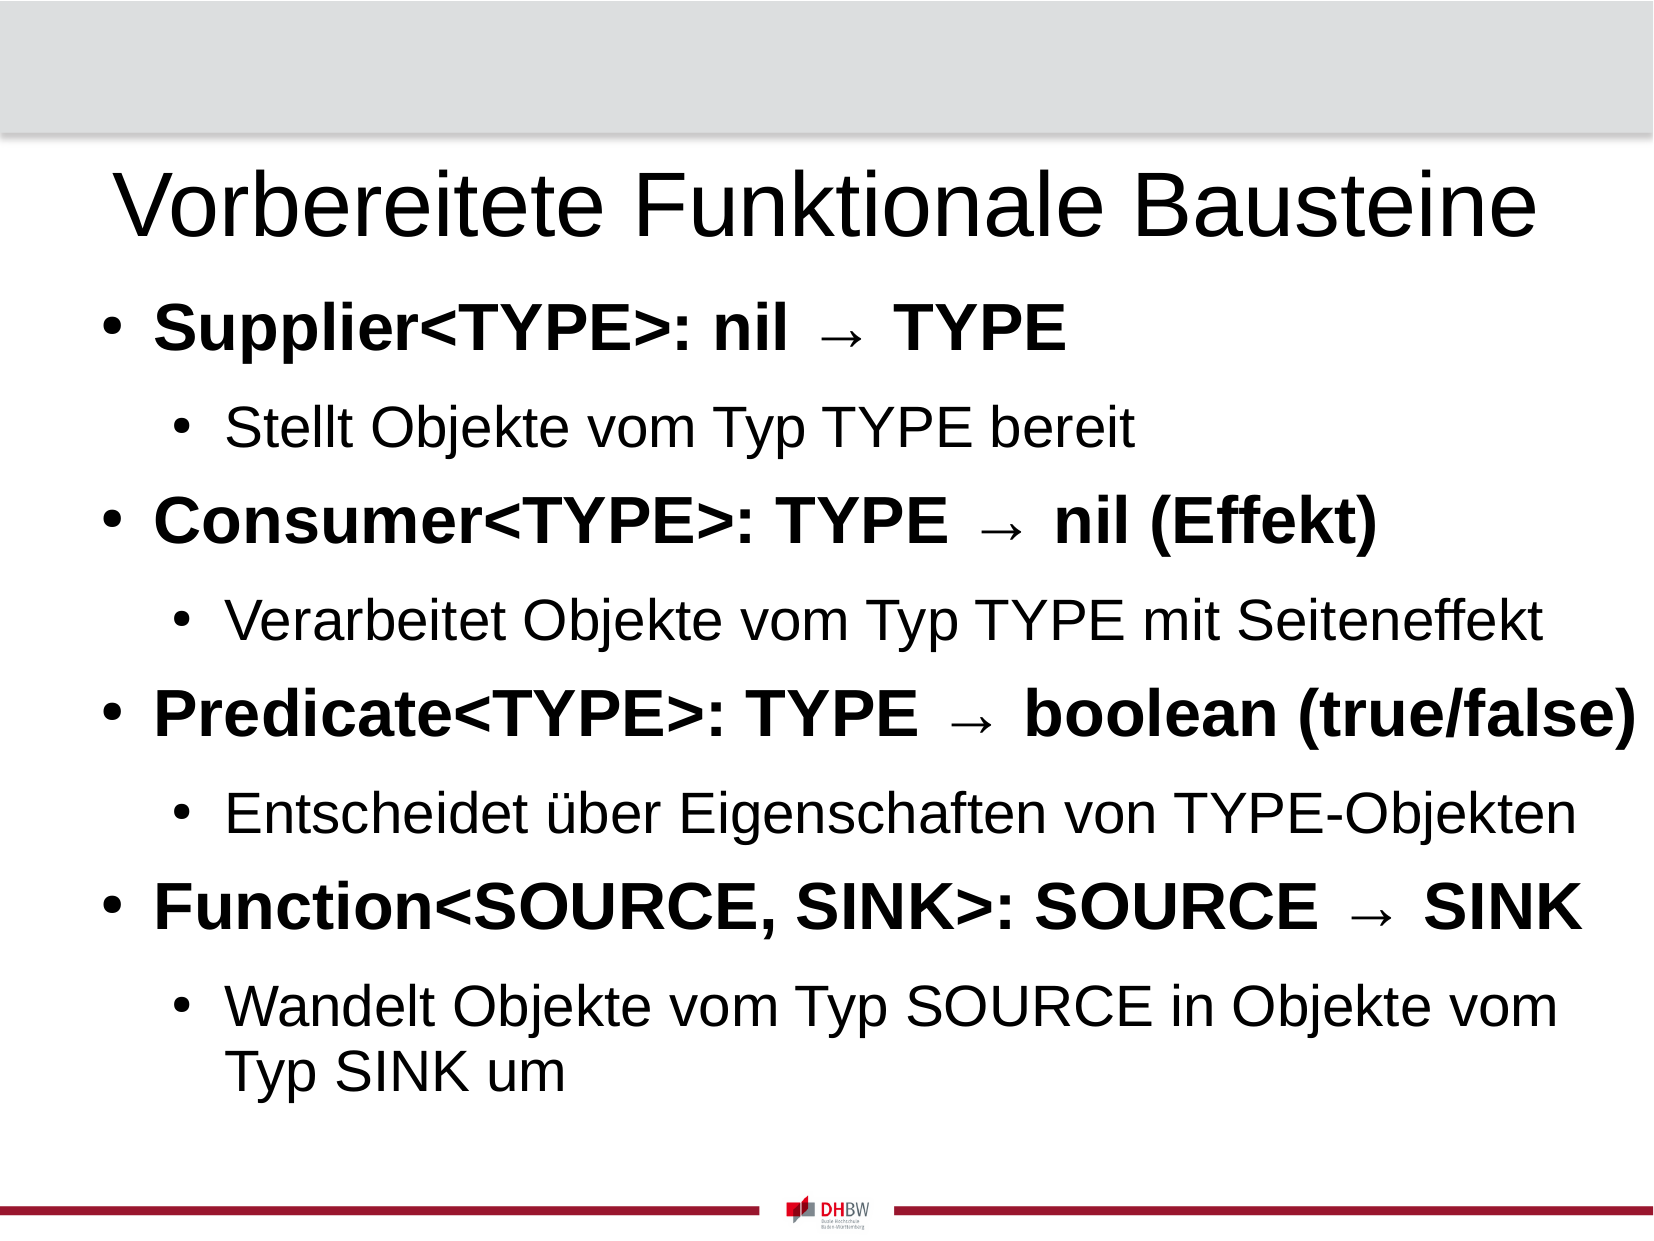

# Vorbereitete Funktionale Bausteine
Supplier<TYPE>: nil → TYPE
Stellt Objekte vom Typ TYPE bereit
Consumer<TYPE>: TYPE → nil (Effekt)
Verarbeitet Objekte vom Typ TYPE mit Seiteneffekt
Predicate<TYPE>: TYPE → boolean (true/false)
Entscheidet über Eigenschaften von TYPE-Objekten
Function<SOURCE, SINK>: SOURCE → SINK
Wandelt Objekte vom Typ SOURCE in Objekte vom Typ SINK um